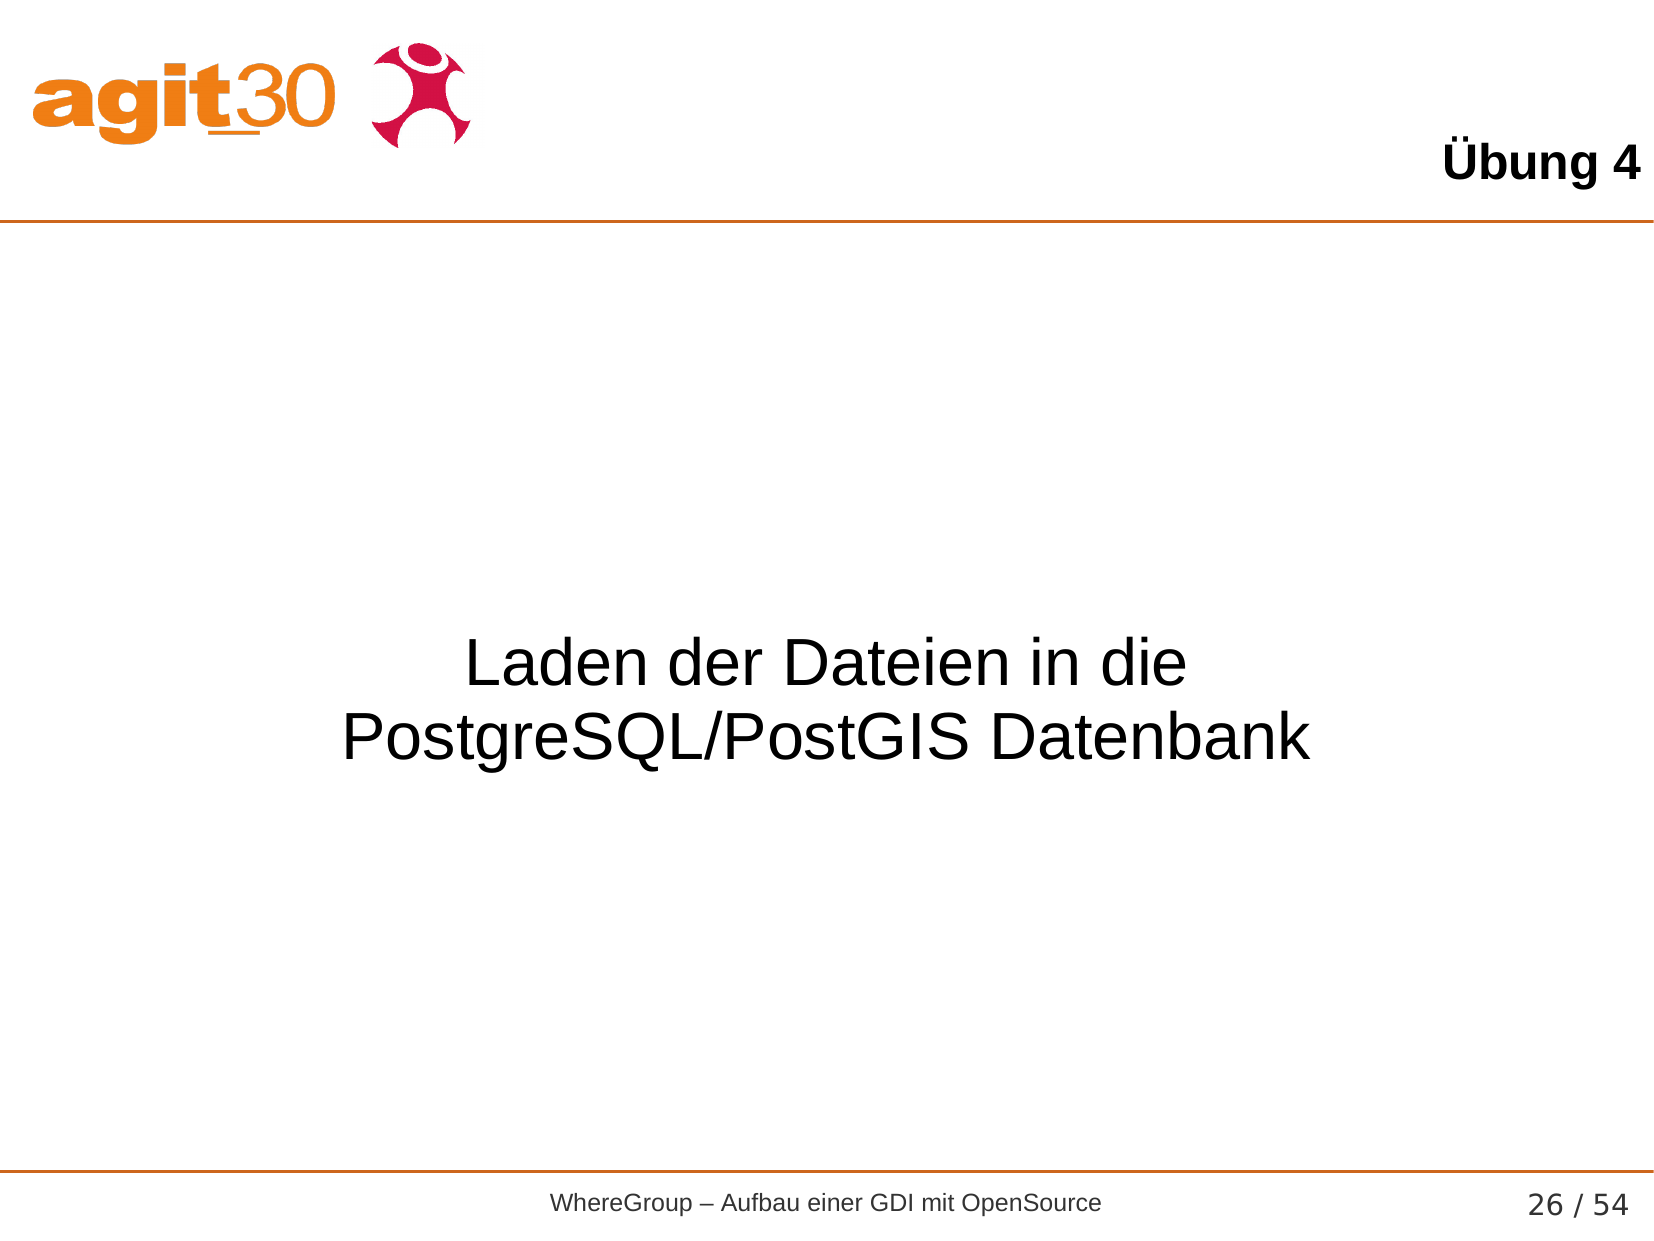

# Übung 4
Laden der Dateien in die
PostgreSQL/PostGIS Datenbank